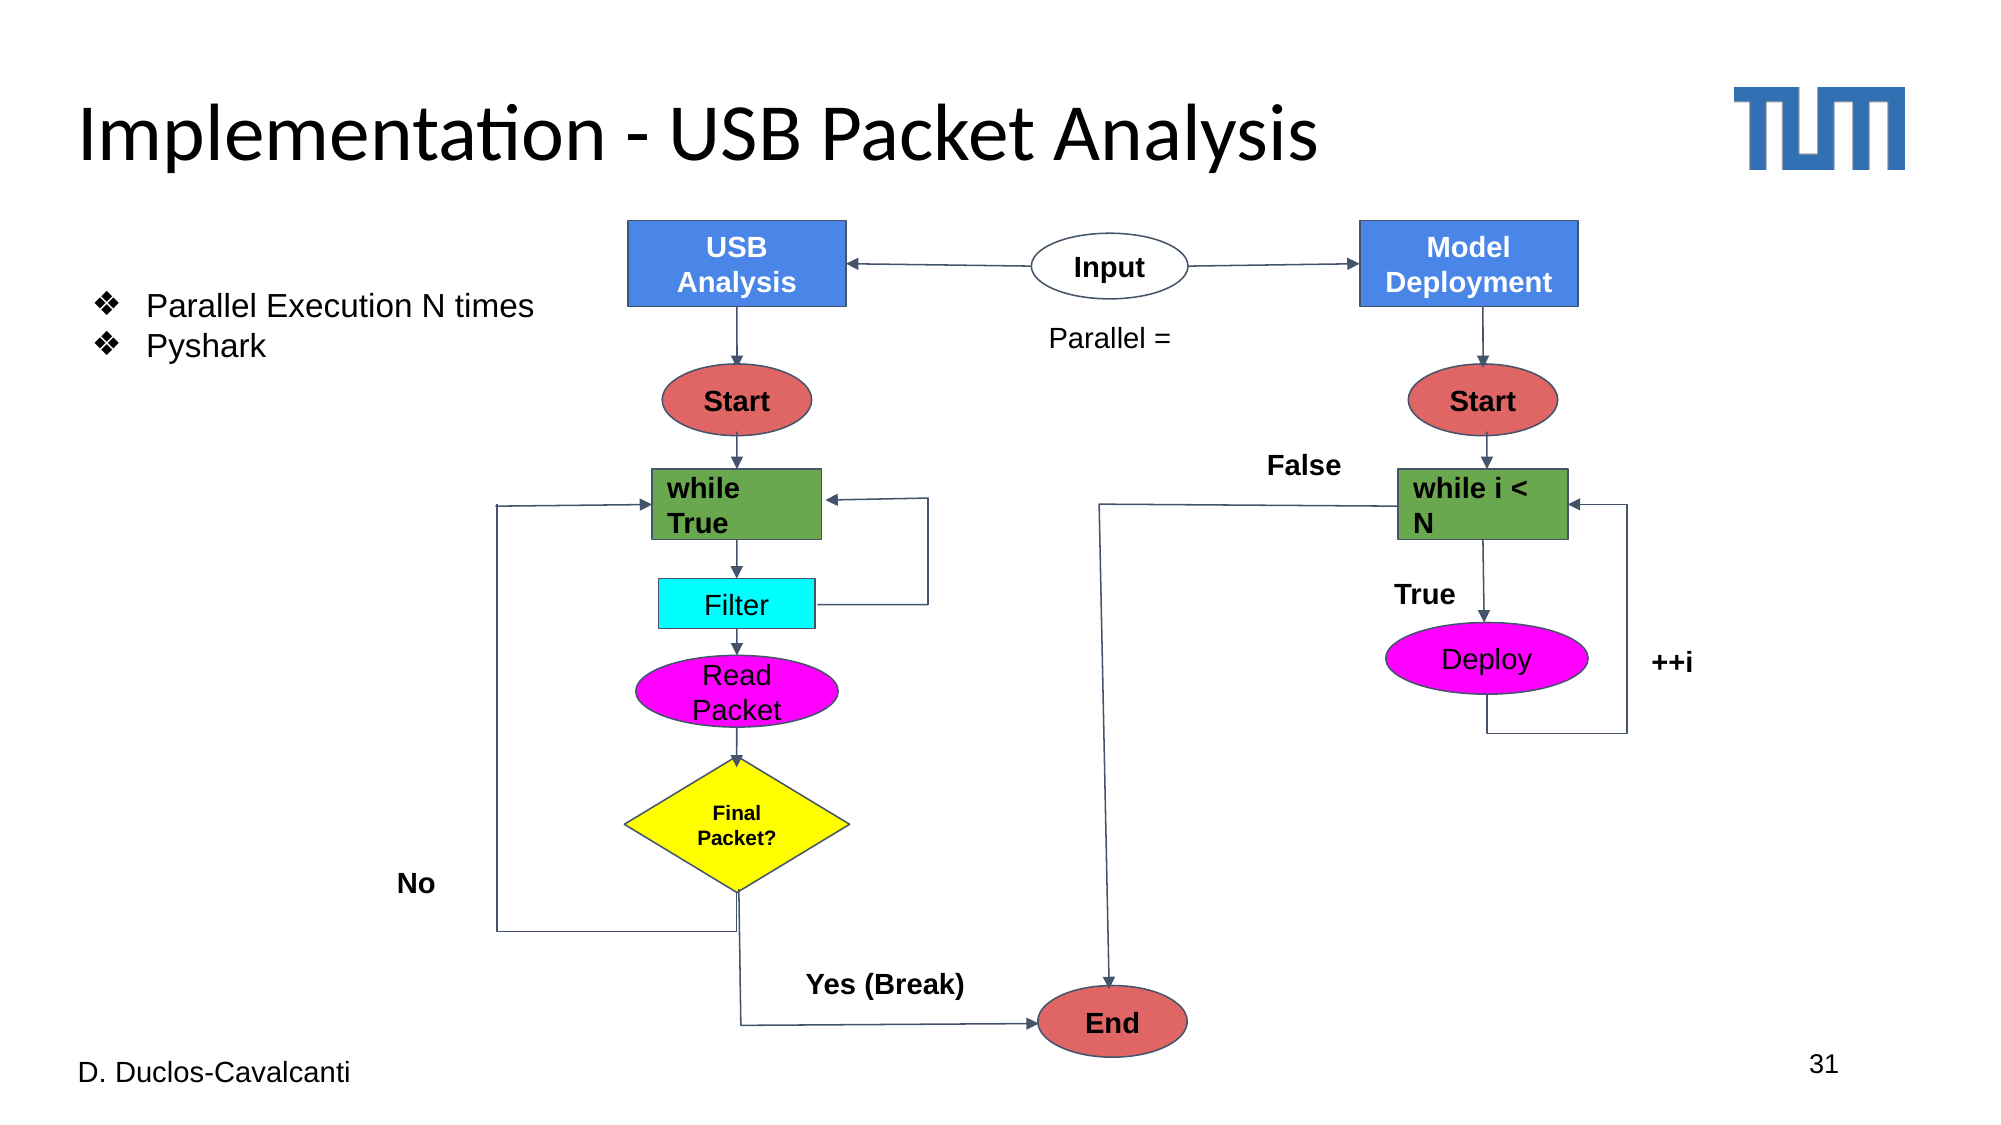

Implementation - USB Packet Analysis
USB Analysis
Model Deployment
Input
Parallel Execution N times
Pyshark
Parallel =
Start
Start
False
while True
while i < N
True
Filter
Deploy
++i
Read Packet
Final Packet?
No
Yes (Break)
End
D. Duclos-Cavalcanti